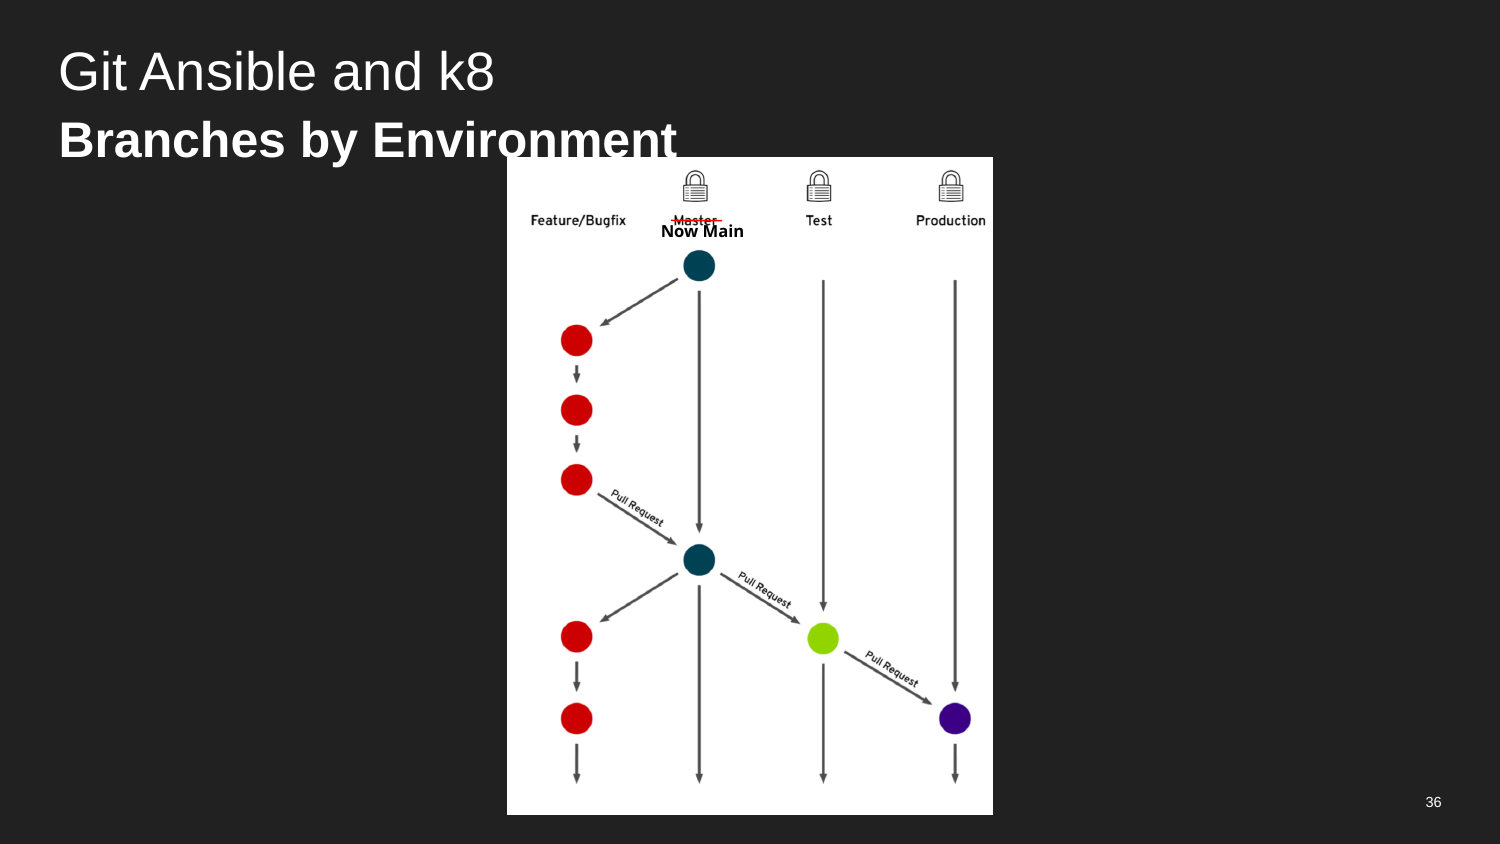

Git Ansible and k8
# Branches by Environment
Now Main